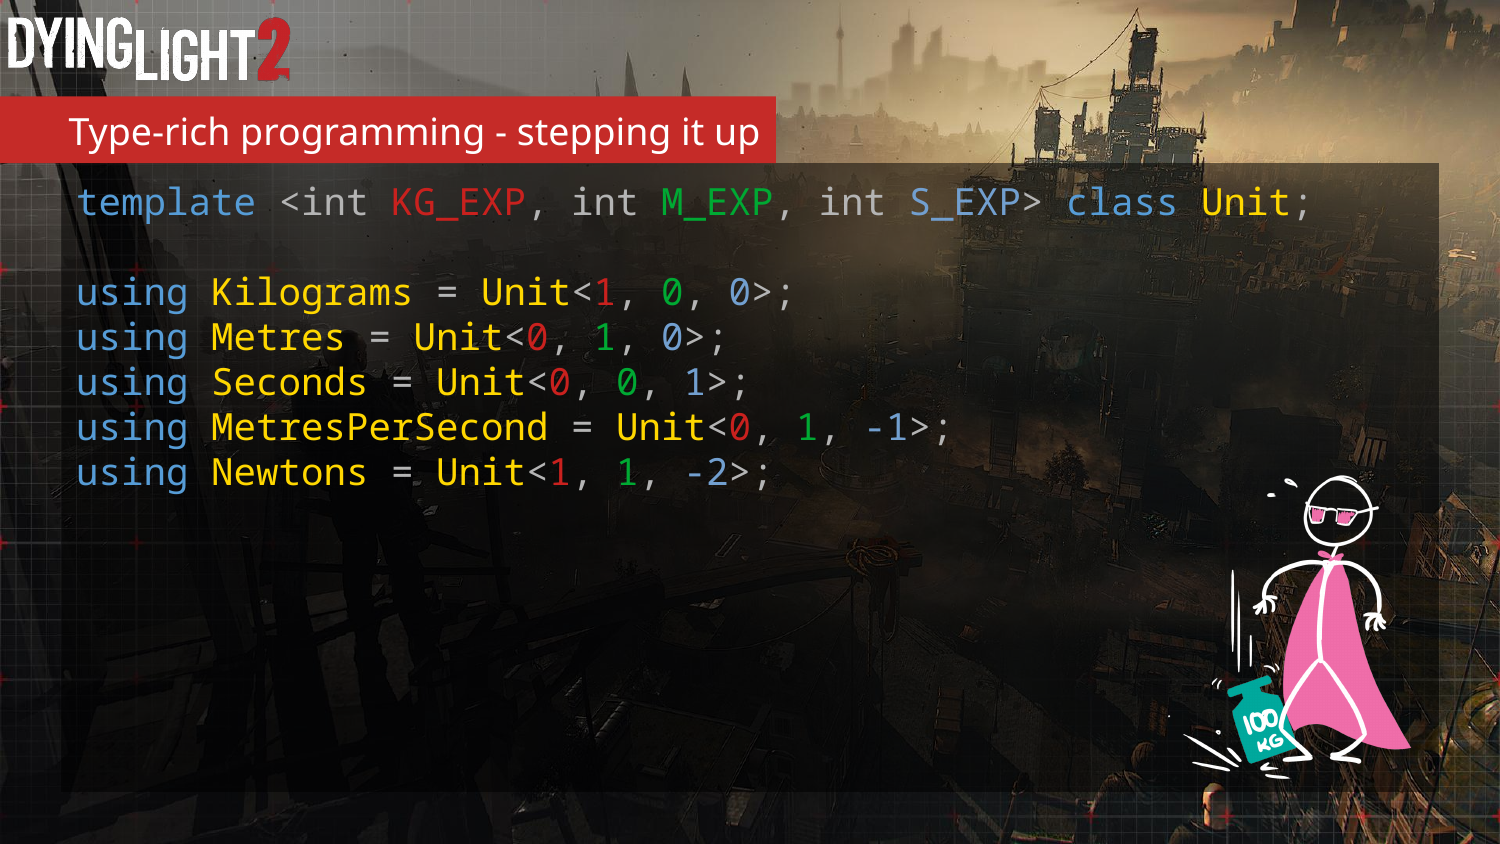

Type-rich programming - stepping it up
template <int KG_EXP, int M_EXP, int S_EXP> class Unit;
using Kilograms = Unit<1, 0, 0>;
using Metres = Unit<0, 1, 0>;
using Seconds = Unit<0, 0, 1>;
using MetresPerSecond = Unit<0, 1, -1>;
using Newtons = Unit<1, 1, -2>;